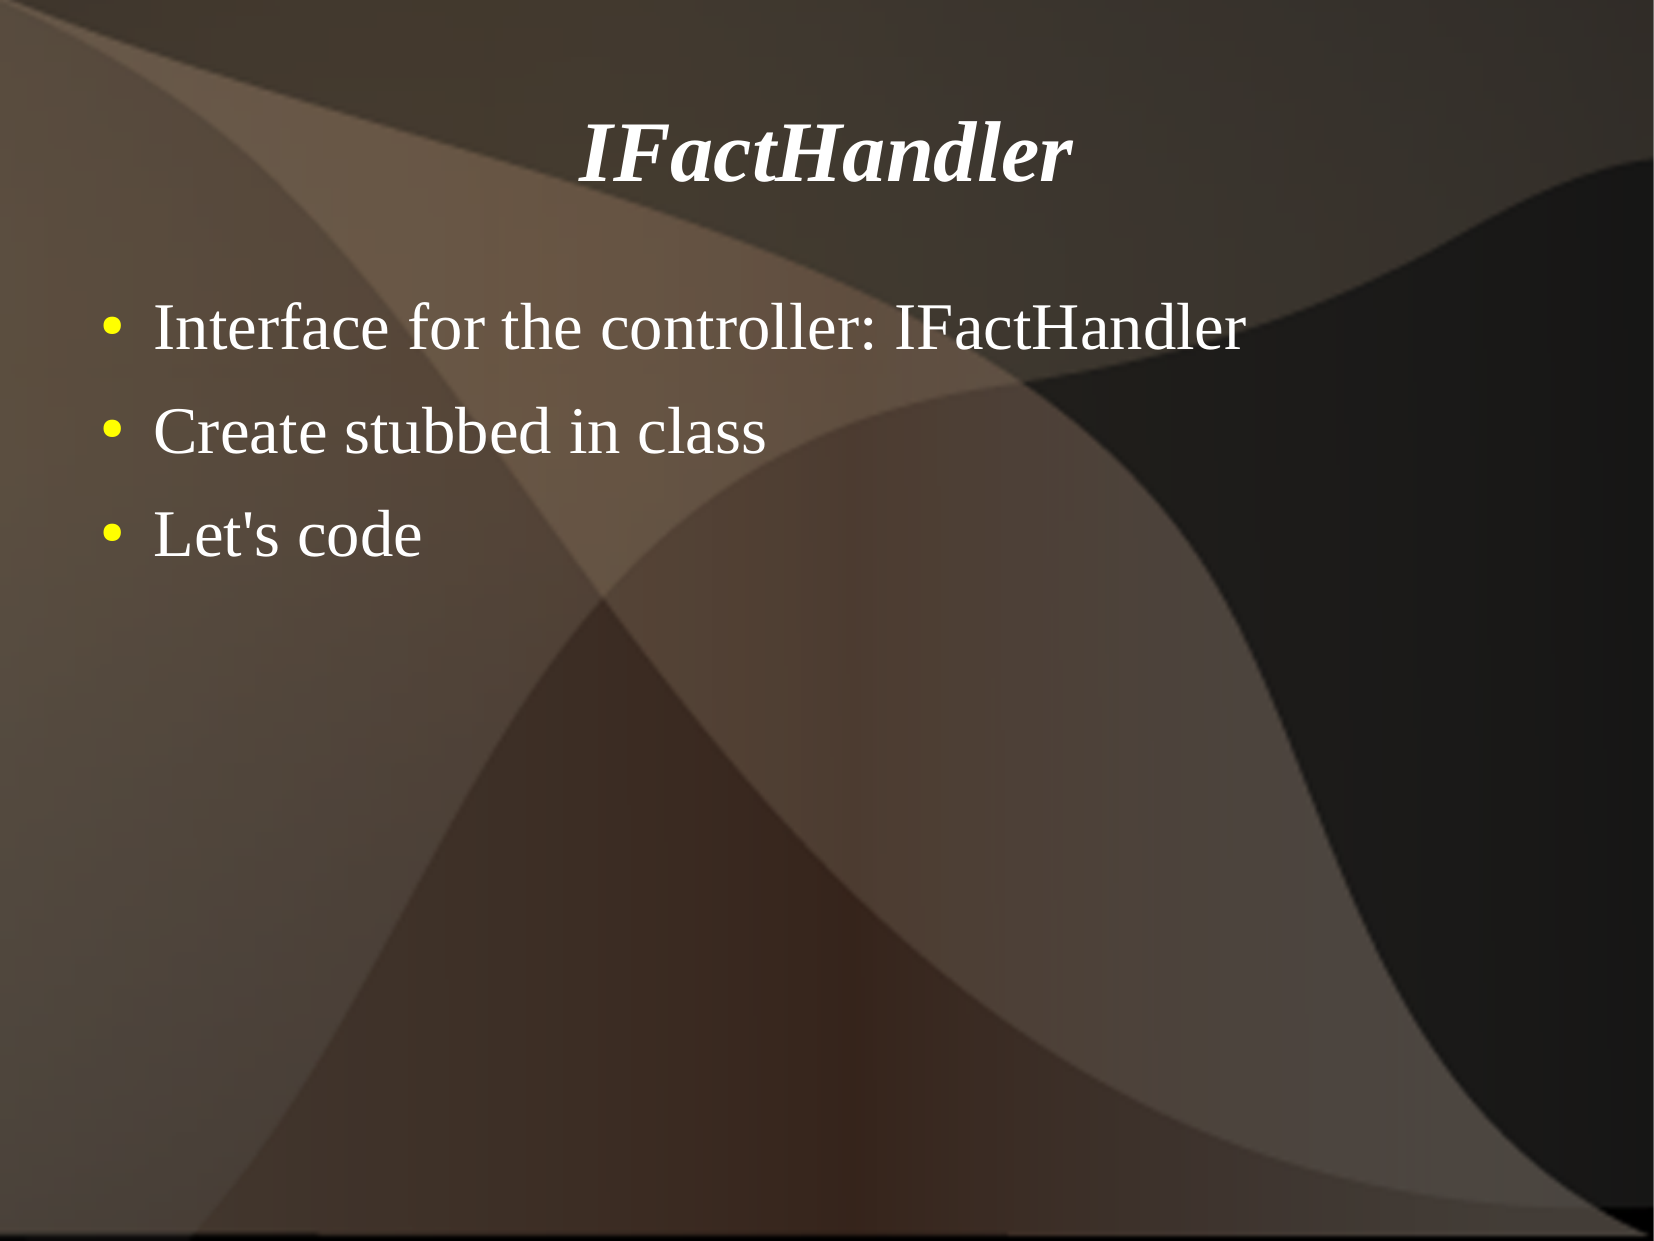

# IFactHandler
Interface for the controller: IFactHandler
Create stubbed in class
Let's code